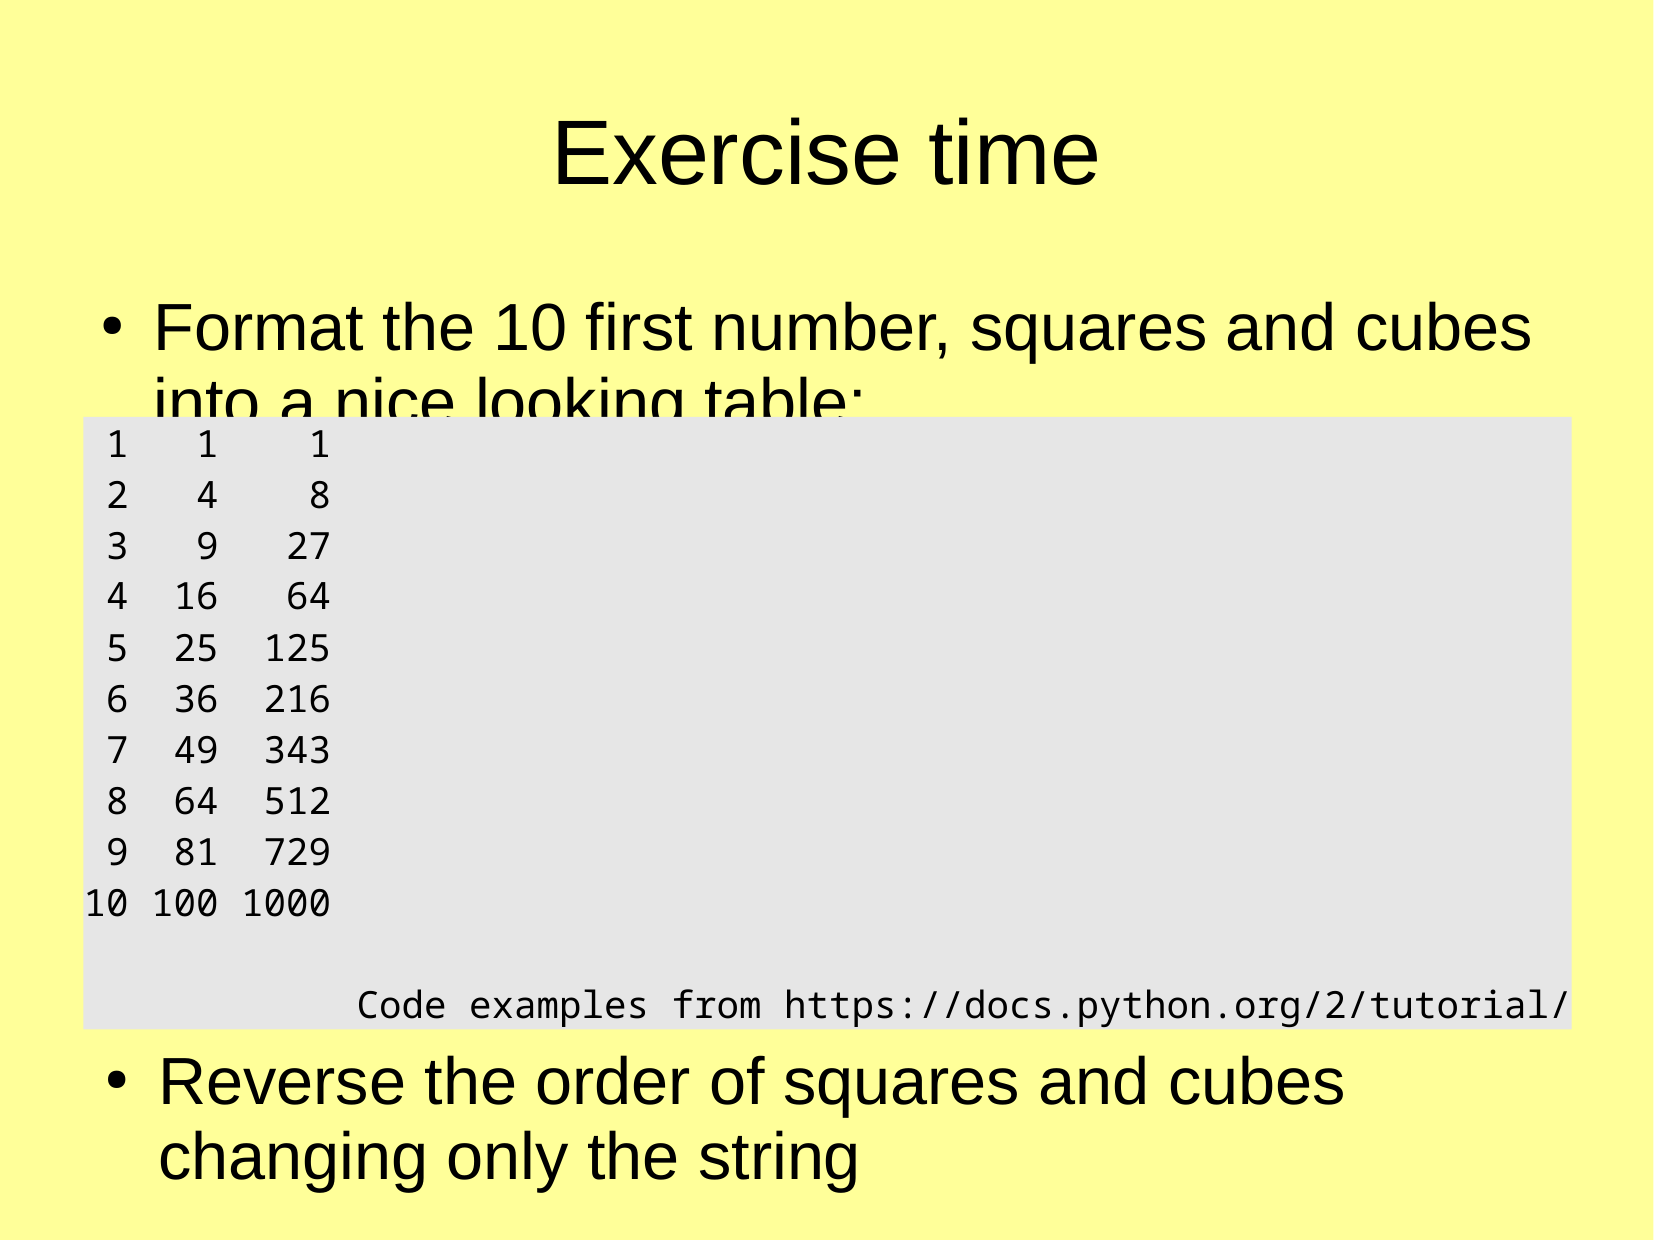

# Exercise time
Format the 10 first number, squares and cubes into a nice looking table:
 1 1 1
 2 4 8
 3 9 27
 4 16 64
 5 25 125
 6 36 216
 7 49 343
 8 64 512
 9 81 729
10 100 1000
Code examples from https://docs.python.org/2/tutorial/
Reverse the order of squares and cubes changing only the string